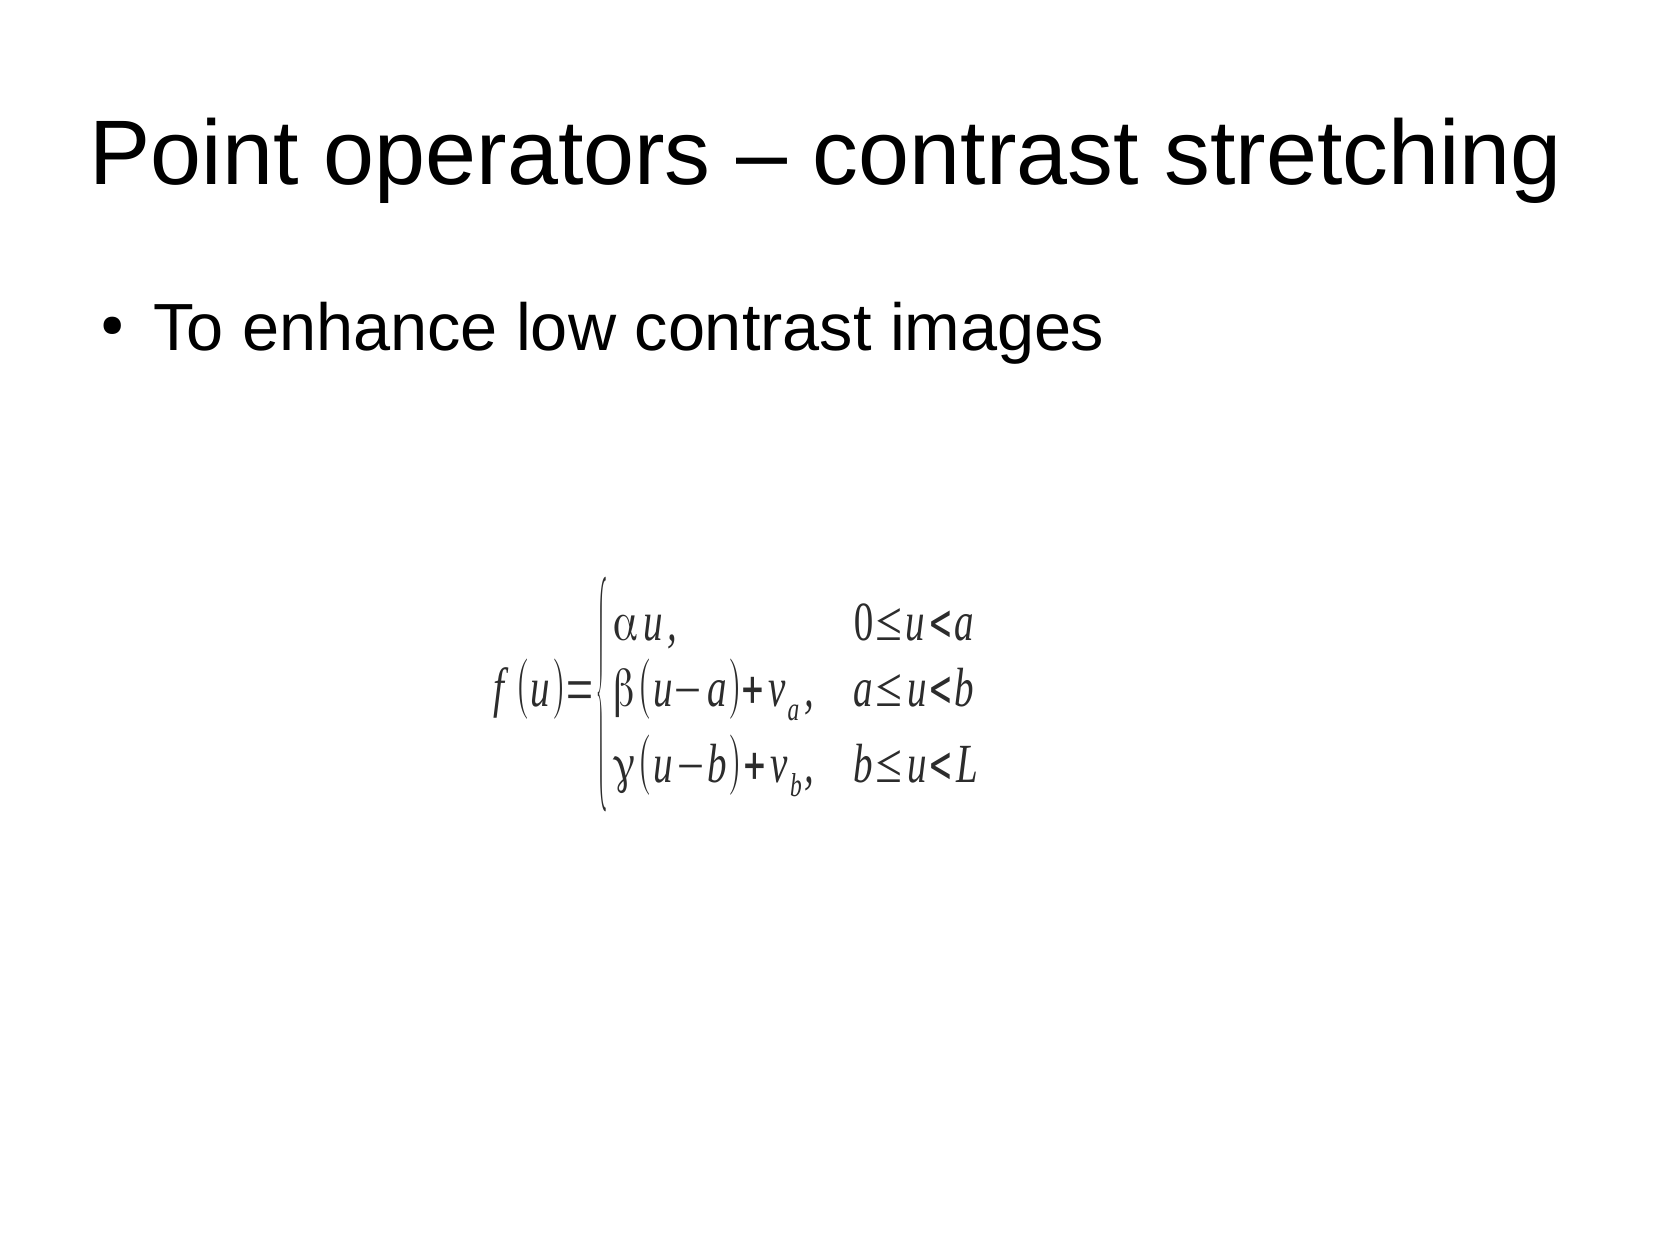

# Point operators – contrast stretching
To enhance low contrast images